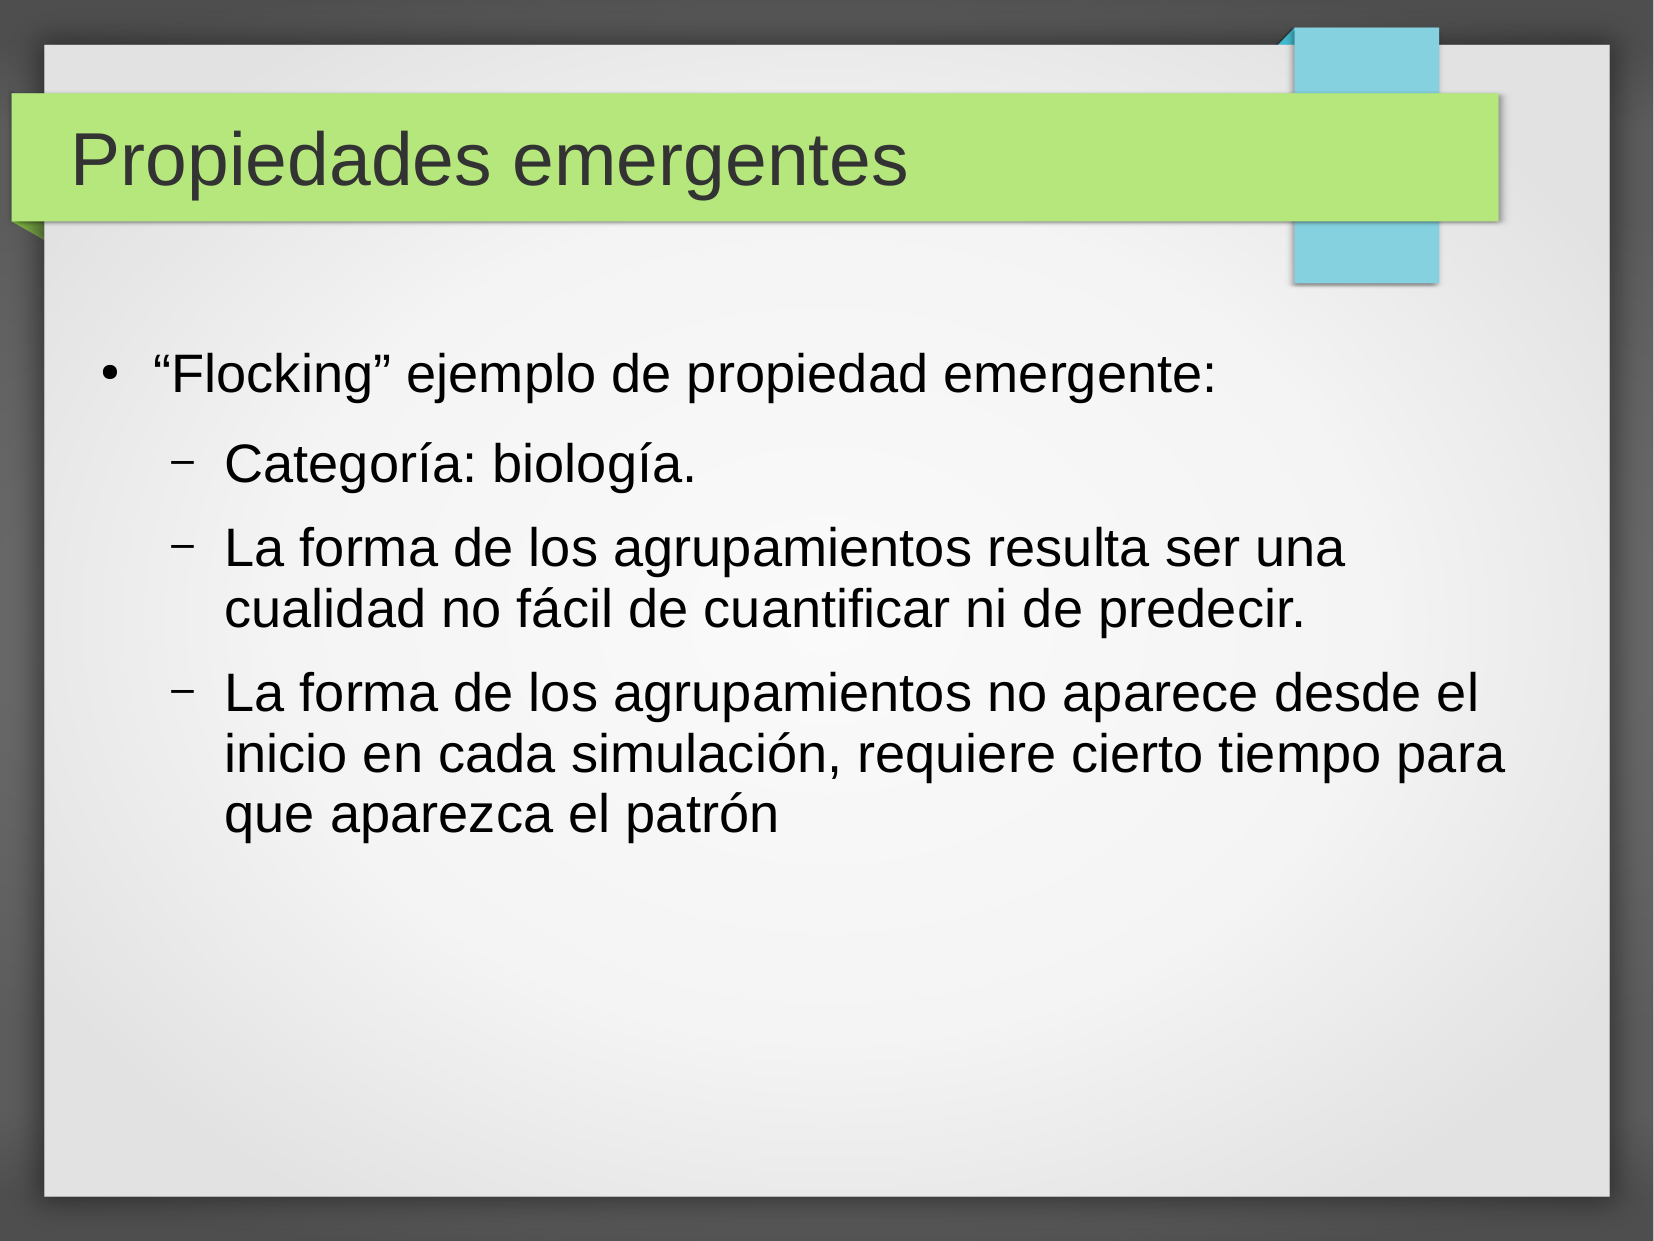

# Propiedades emergentes
“Flocking” ejemplo de propiedad emergente:
Categoría: biología.
La forma de los agrupamientos resulta ser una cualidad no fácil de cuantificar ni de predecir.
La forma de los agrupamientos no aparece desde el inicio en cada simulación, requiere cierto tiempo para que aparezca el patrón